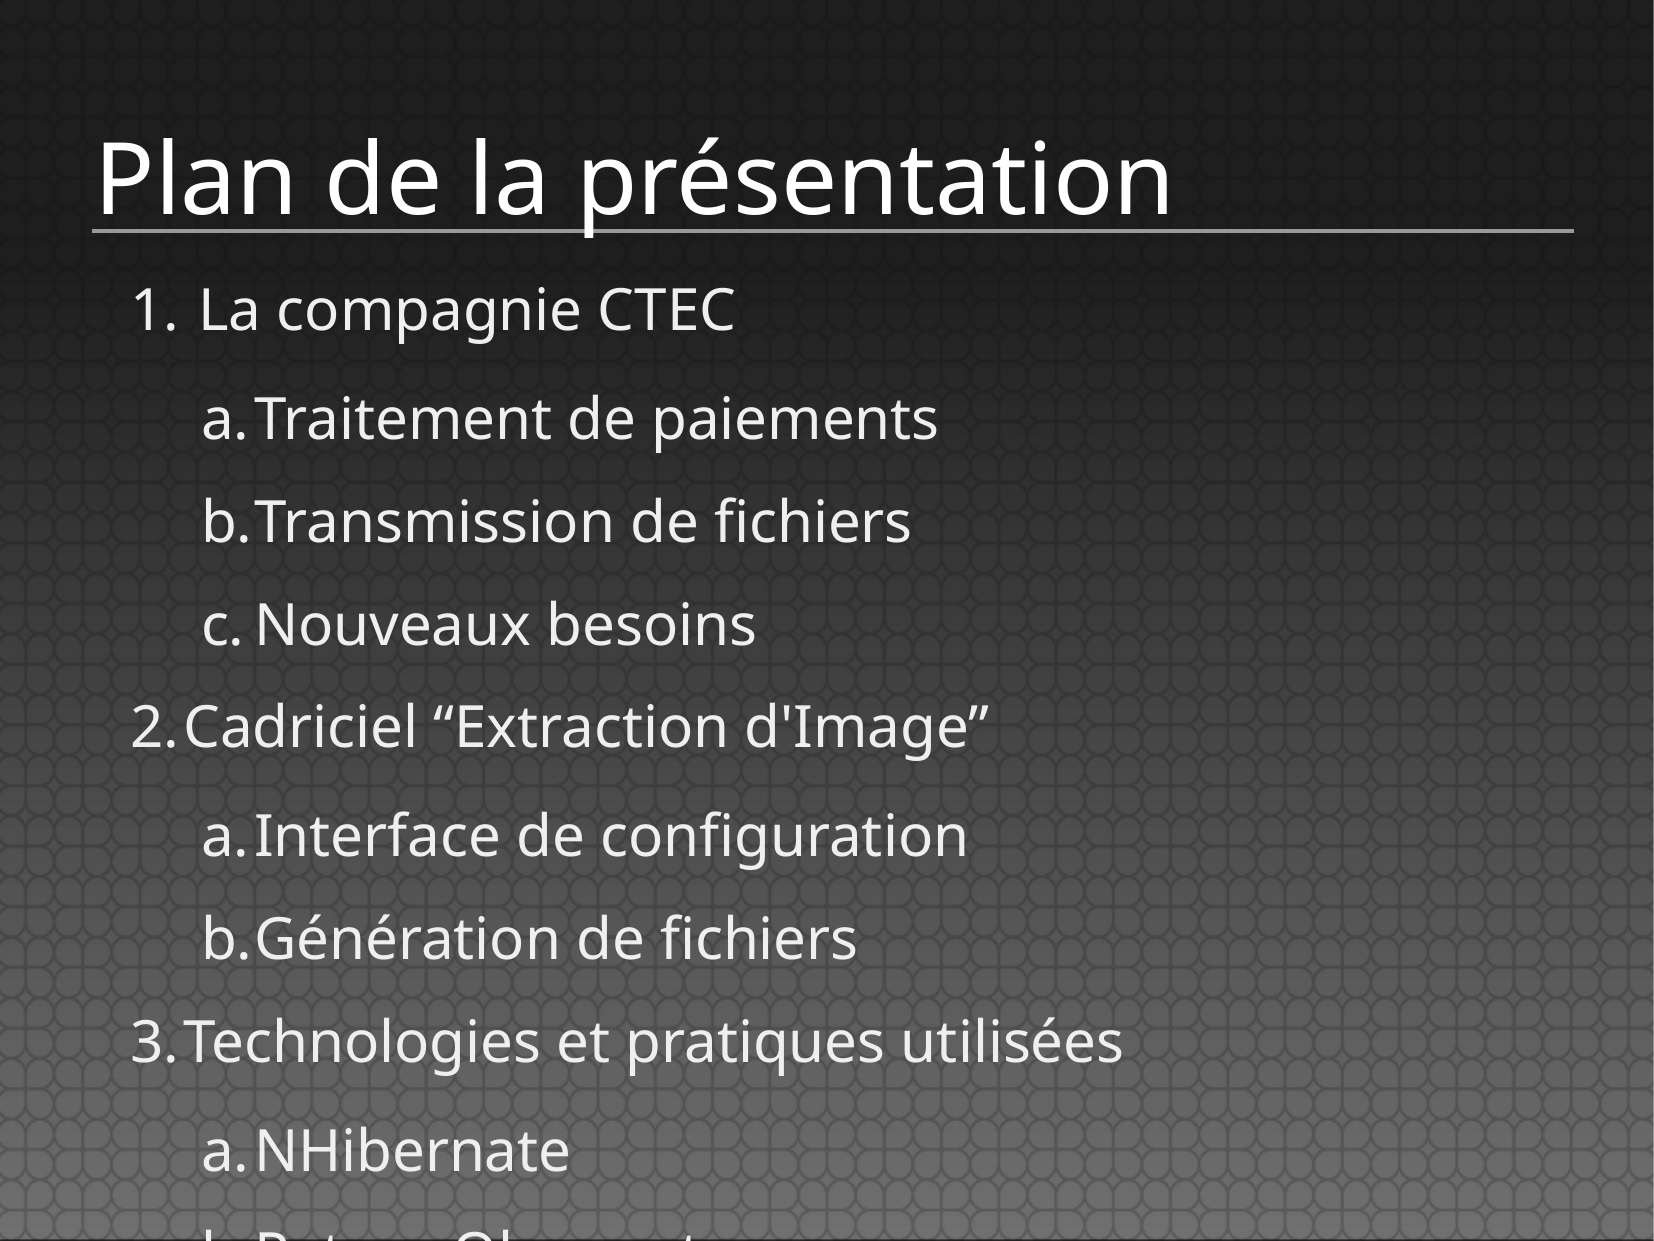

# Plan de la présentation
 La compagnie CTEC
Traitement de paiements
Transmission de fichiers
Nouveaux besoins
Cadriciel “Extraction d'Image”
Interface de configuration
Génération de fichiers
Technologies et pratiques utilisées
NHibernate
Patron Observateur
 Conclusion